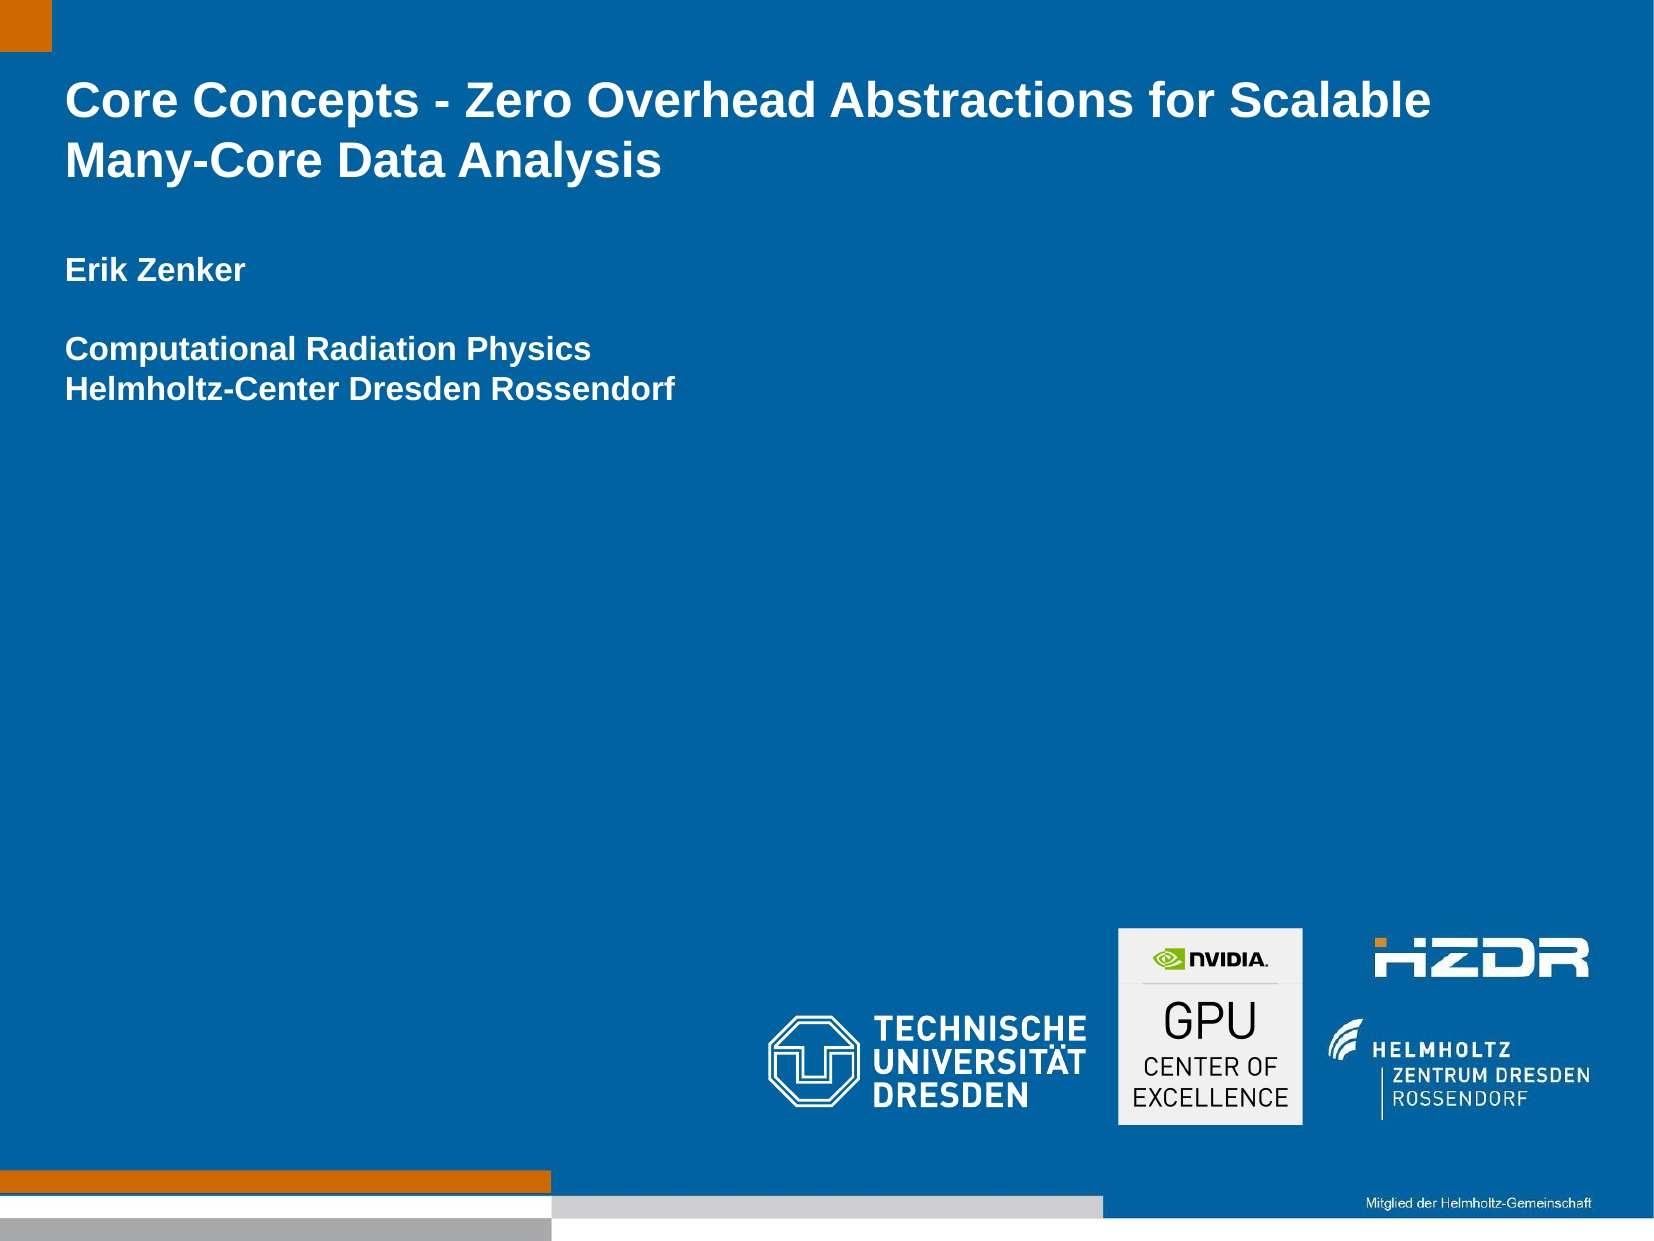

Core Concepts - Zero Overhead Abstractions for Scalable Many-Core Data Analysis
Erik Zenker
Computational Radiation Physics
Helmholtz-Center Dresden Rossendorf